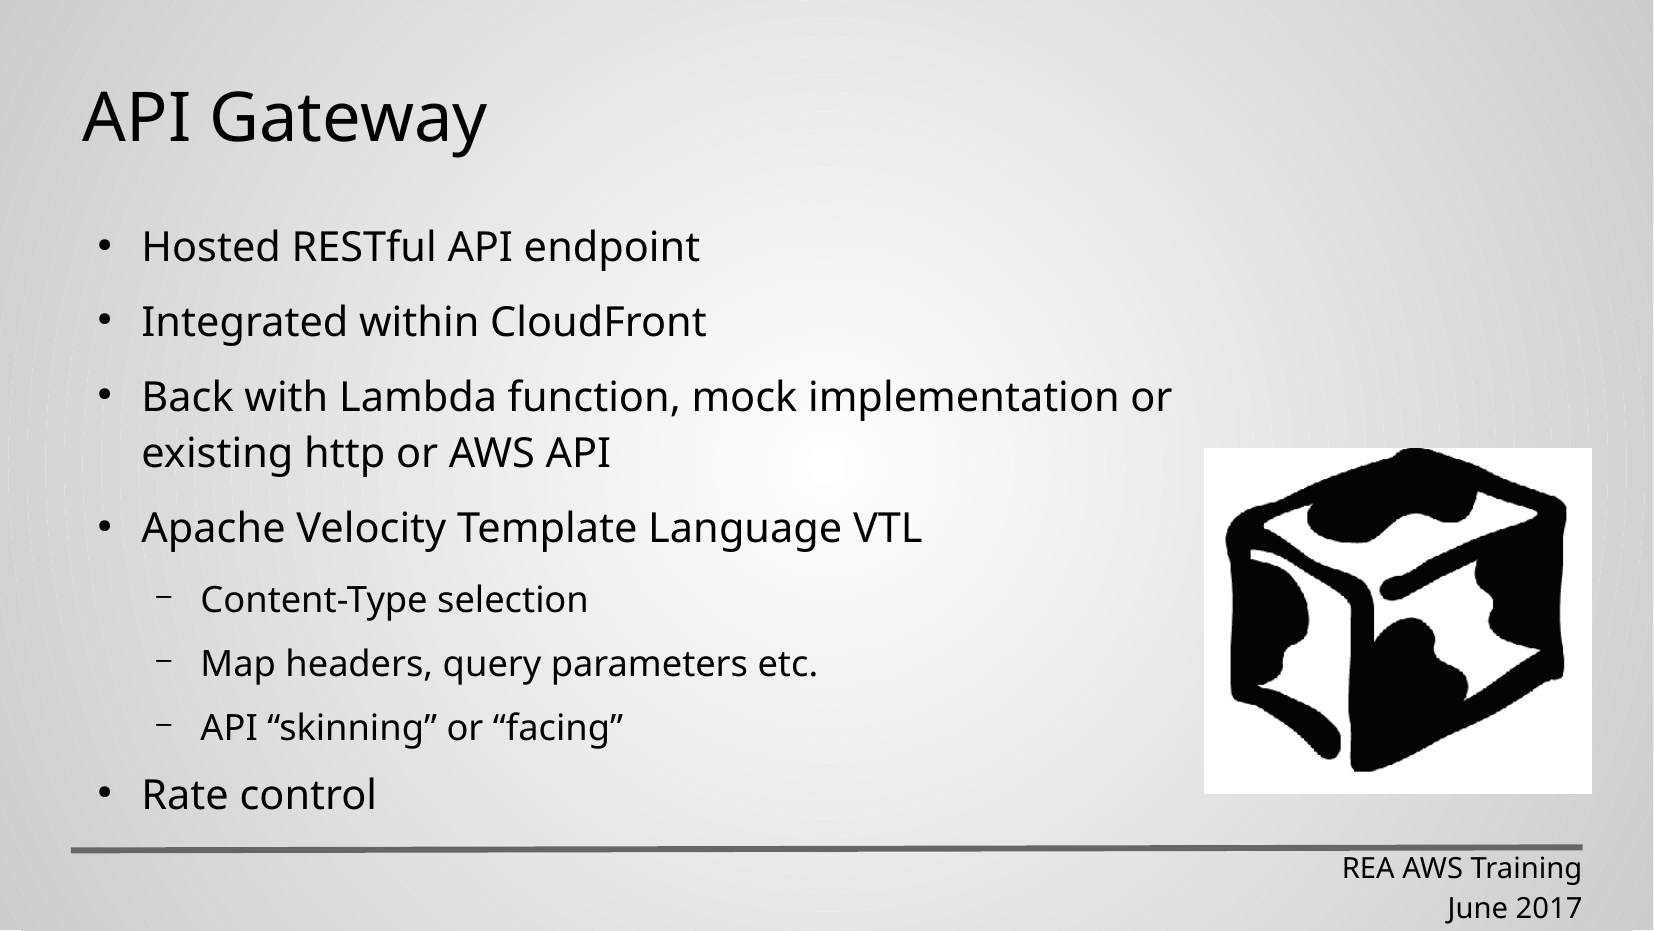

# API Gateway
Hosted RESTful API endpoint
Integrated within CloudFront
Back with Lambda function, mock implementation or
existing http or AWS API
Apache Velocity Template Language VTL
Content-Type selection
Map headers, query parameters etc.
API “skinning” or “facing”
Rate control